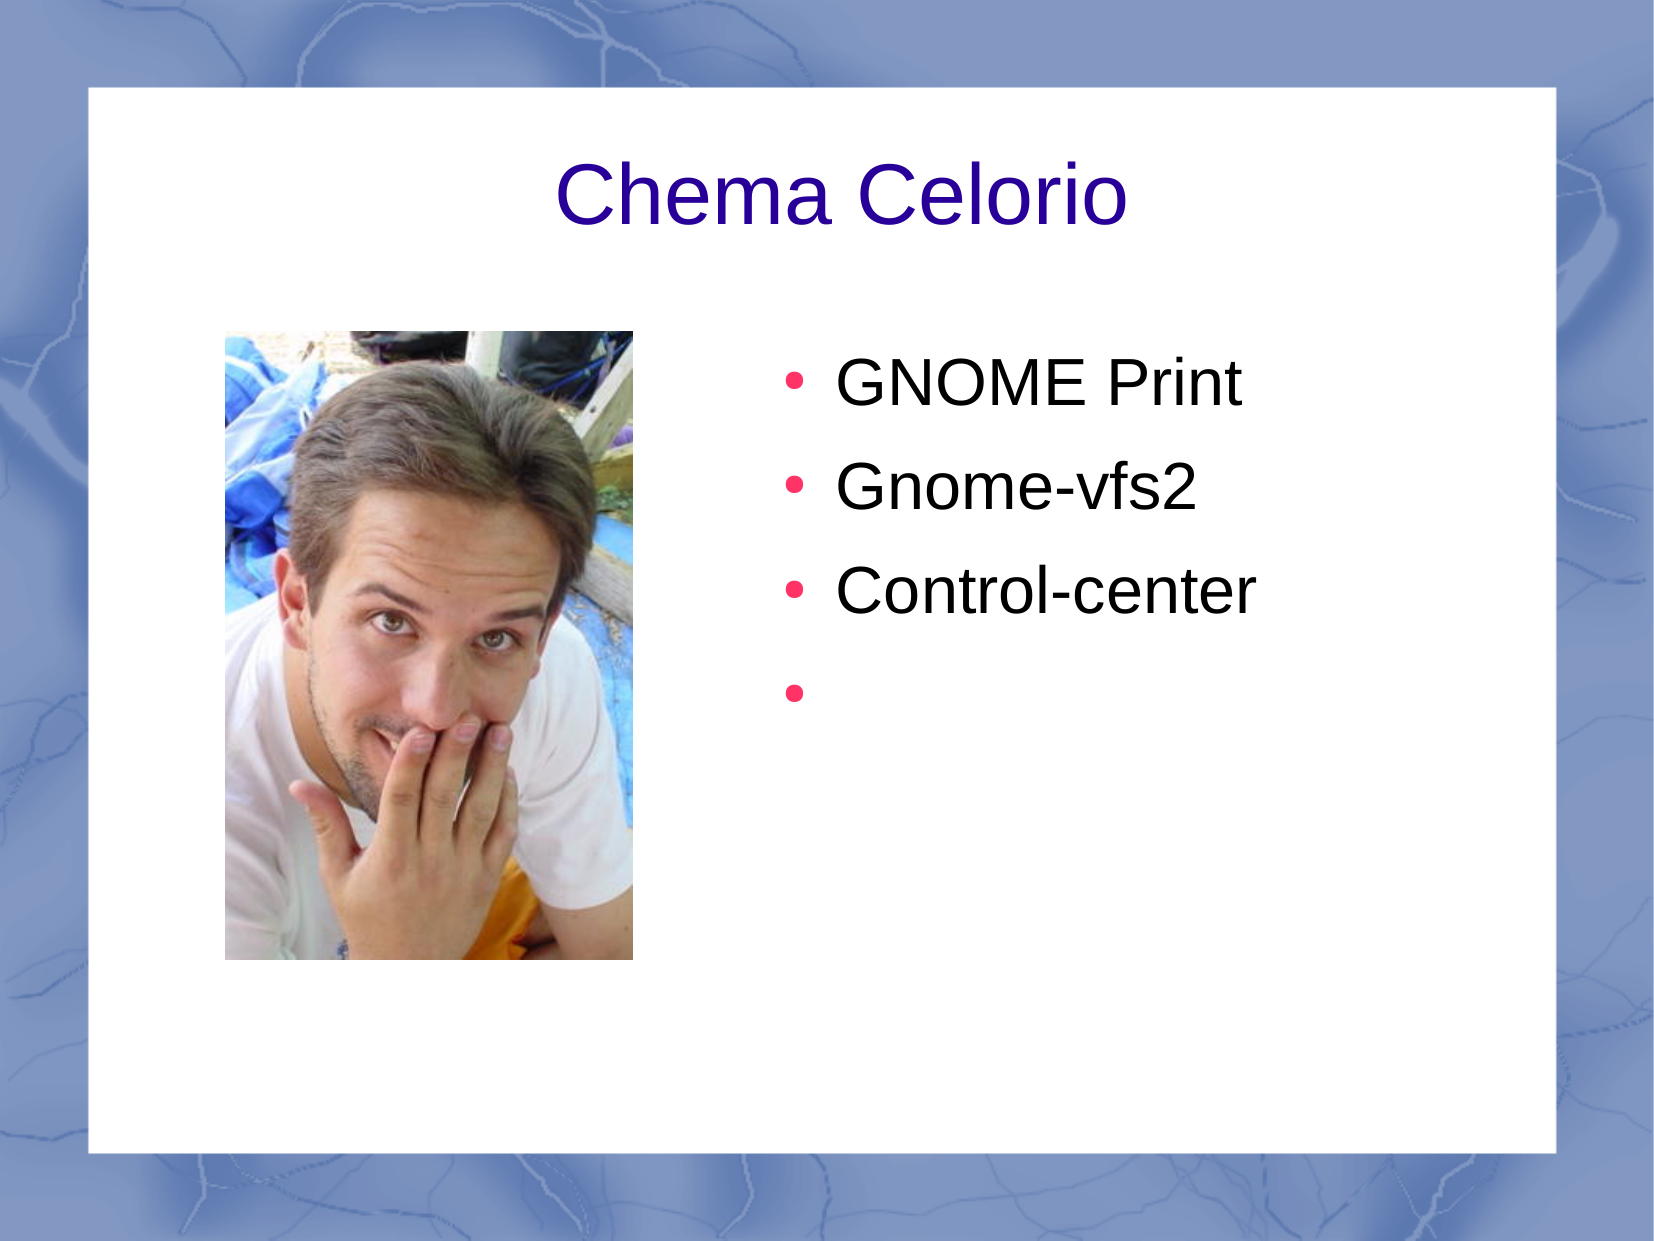

# Chema Celorio
GNOME Print
Gnome-vfs2
Control-center